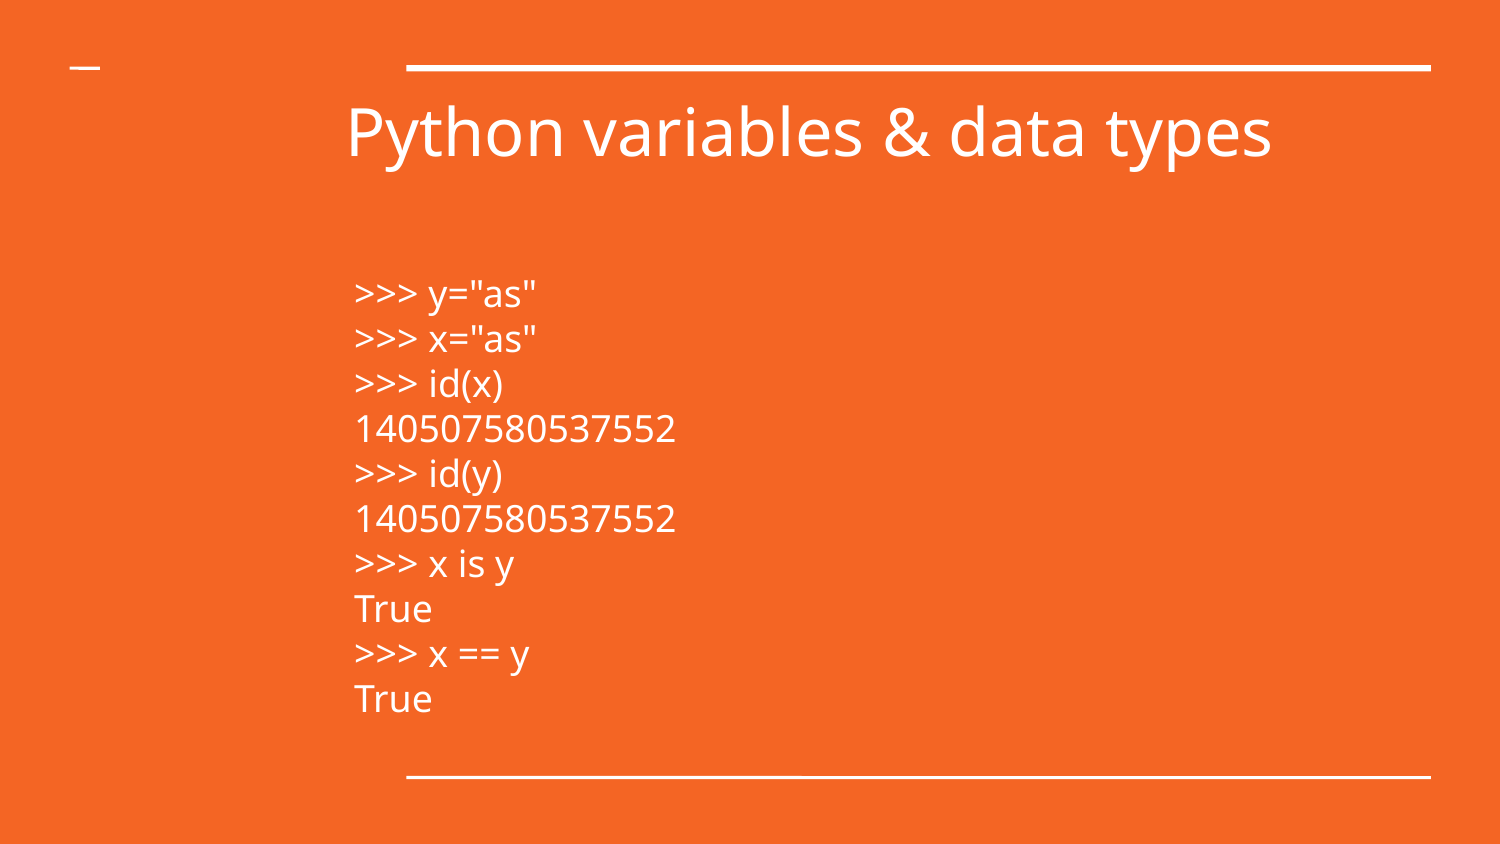

# Python variables & data types
>>> y="as"
>>> x="as"
>>> id(x)
140507580537552
>>> id(y)
140507580537552
>>> x is y
True
>>> x == y
True